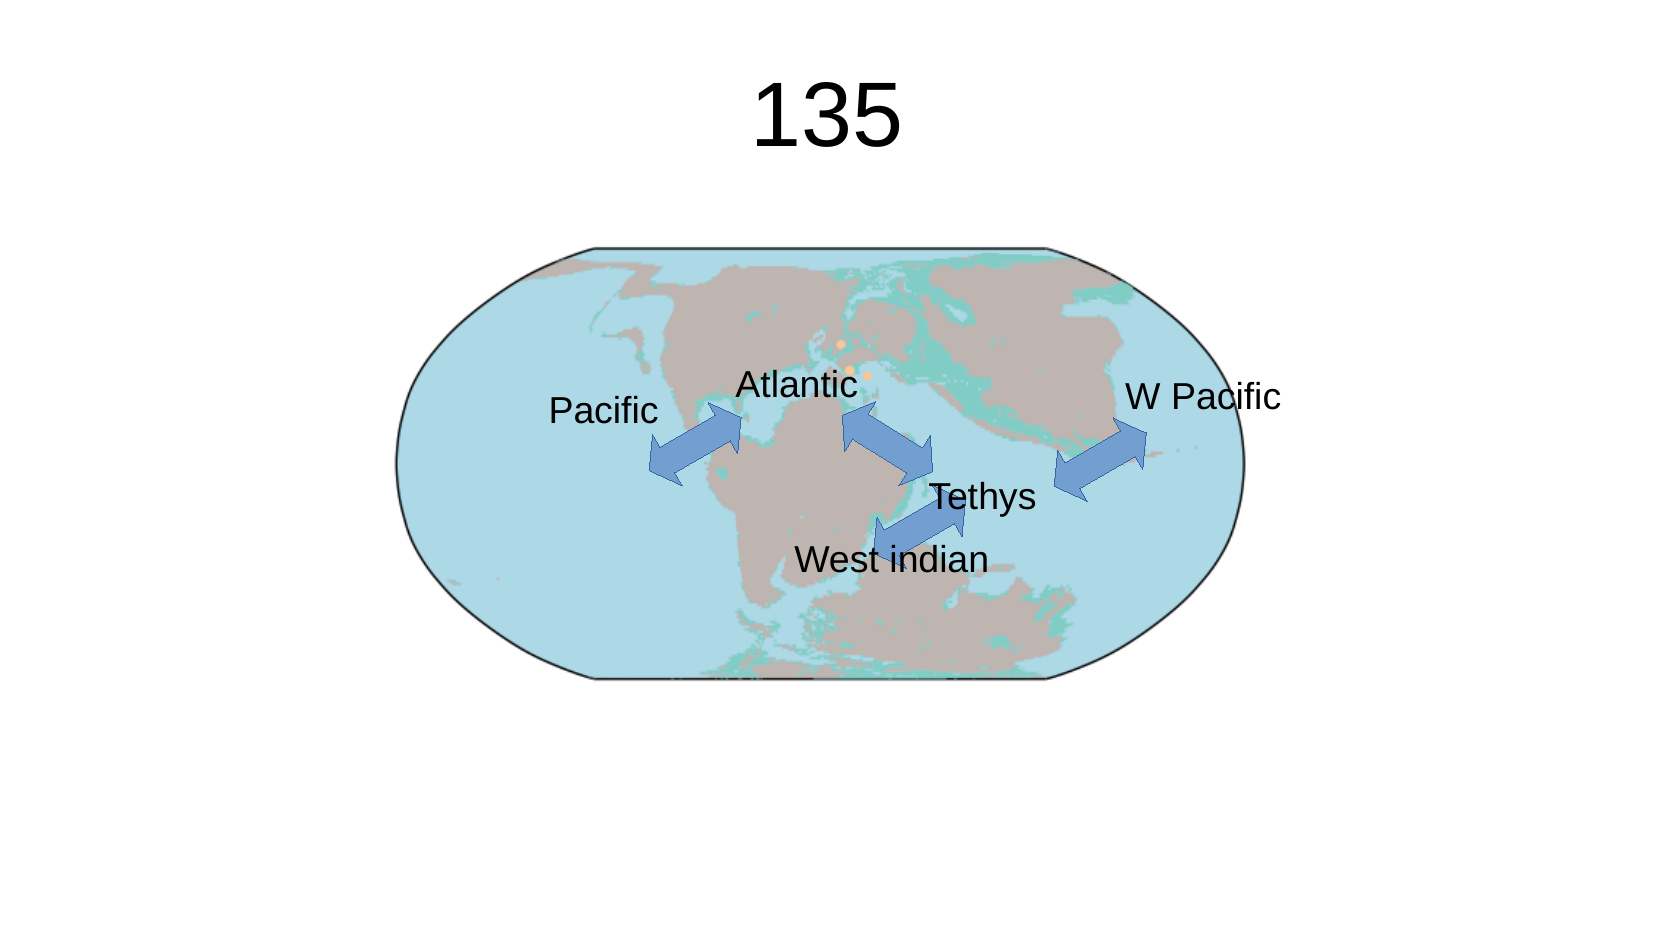

# 135
Atlantic
W Pacific
Pacific
Tethys
West indian